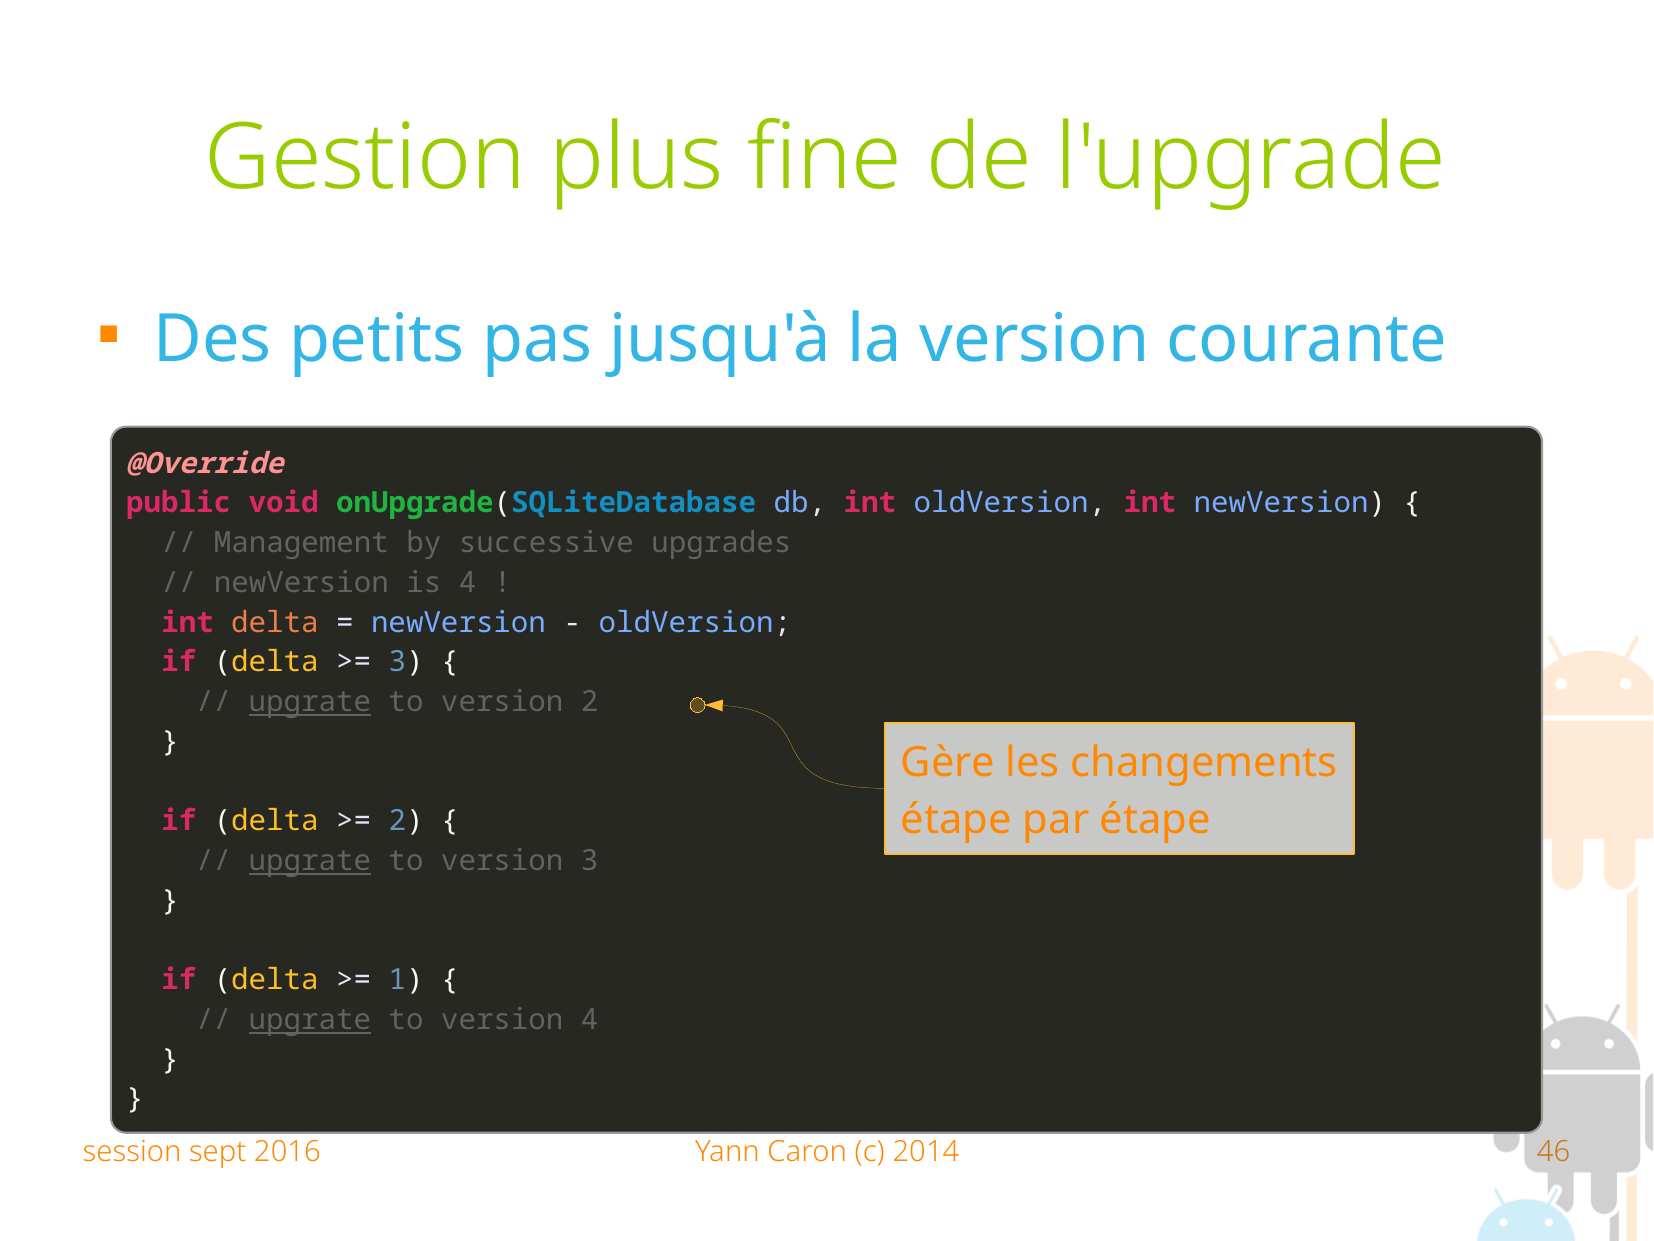

# Gestion plus fine de l'upgrade
Des petits pas jusqu'à la version courante
@Override
public void onUpgrade(SQLiteDatabase db, int oldVersion, int newVersion) {
 // Management by successive upgrades
 // newVersion is 4 !
 int delta = newVersion - oldVersion;
 if (delta >= 3) {
 // upgrate to version 2
 }
 if (delta >= 2) {
 // upgrate to version 3
 }
 if (delta >= 1) {
 // upgrate to version 4
 }
}
Gère les changements
étape par étape
session sept 2016
Yann Caron (c) 2014
46